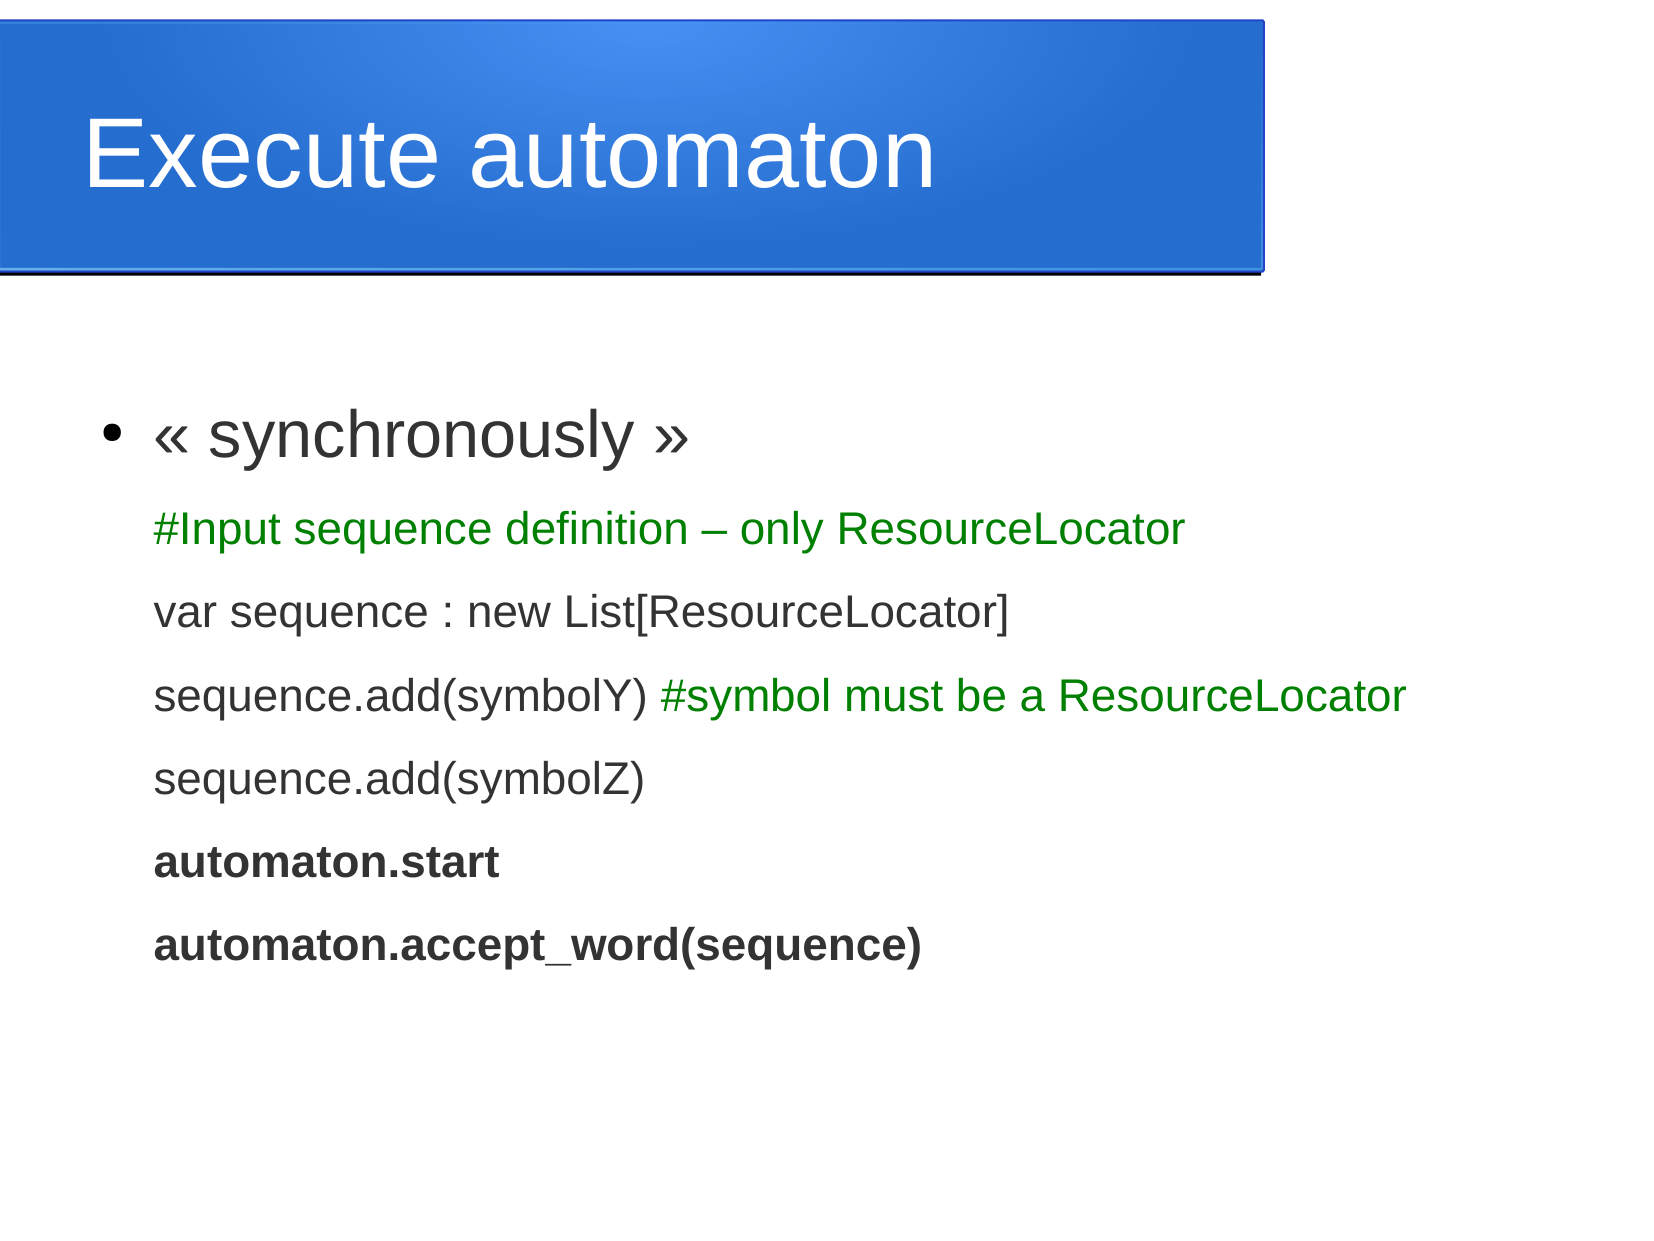

# Execute automaton
« synchronously »
#Input sequence definition – only ResourceLocator
var sequence : new List[ResourceLocator]
sequence.add(symbolY) #symbol must be a ResourceLocator
sequence.add(symbolZ)
automaton.start
automaton.accept_word(sequence)